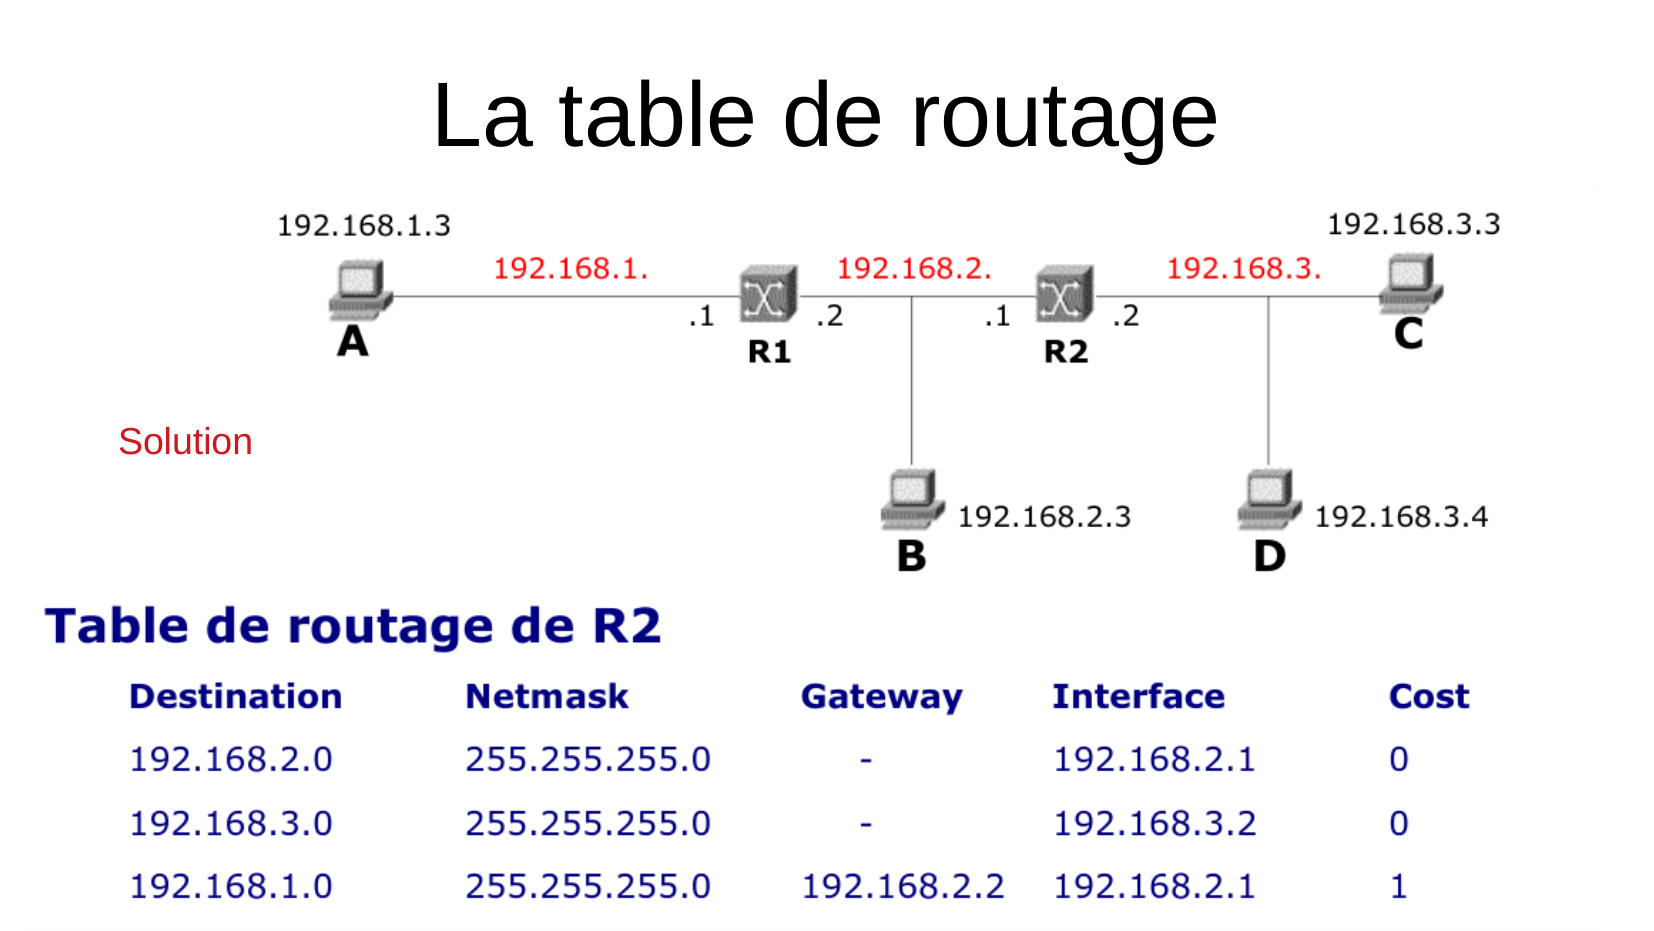

# La table de routage
Solution
28